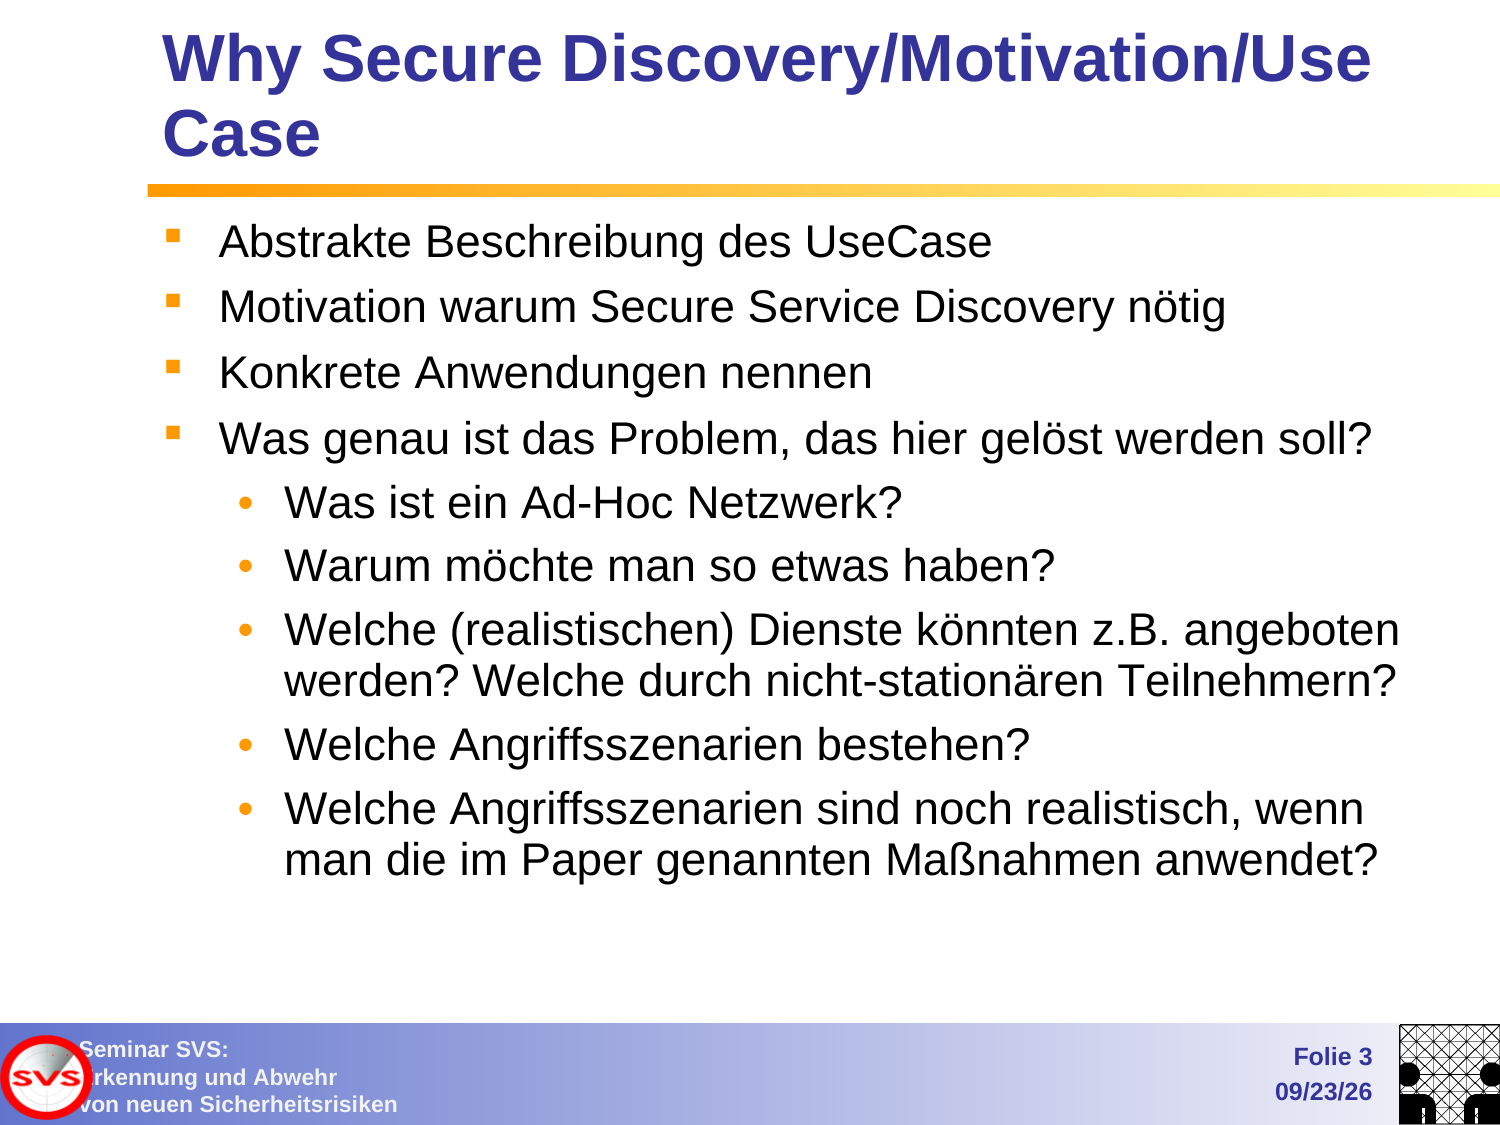

# Why Secure Discovery/Motivation/Use Case
Abstrakte Beschreibung des UseCase
Motivation warum Secure Service Discovery nötig
Konkrete Anwendungen nennen
Was genau ist das Problem, das hier gelöst werden soll?
Was ist ein Ad-Hoc Netzwerk?
Warum möchte man so etwas haben?
Welche (realistischen) Dienste könnten z.B. angeboten werden? Welche durch nicht-stationären Teilnehmern?
Welche Angriffsszenarien bestehen?
Welche Angriffsszenarien sind noch realistisch, wenn man die im Paper genannten Maßnahmen anwendet?
3